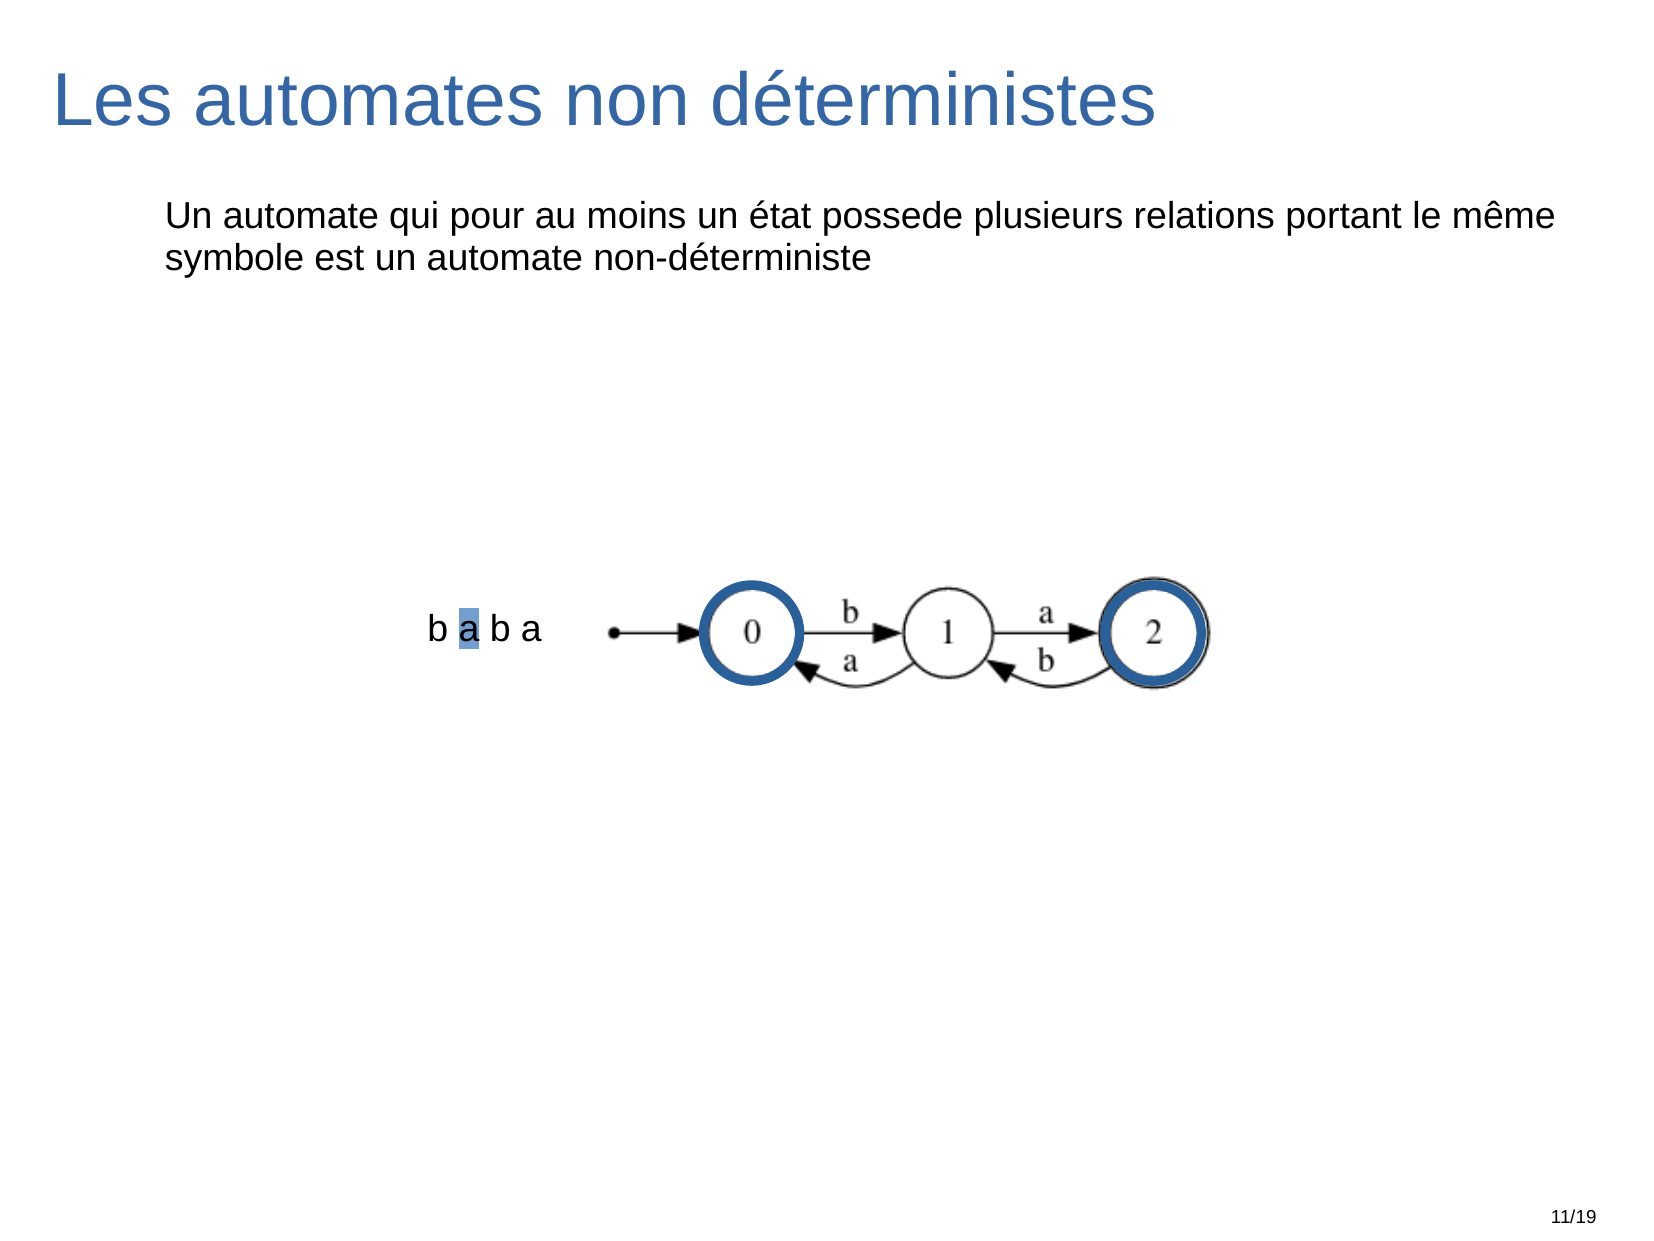

Les automates non déterministes
Un automate qui pour au moins un état possede plusieurs relations portant le même symbole est un automate non-déterministe
b a b a
11/19